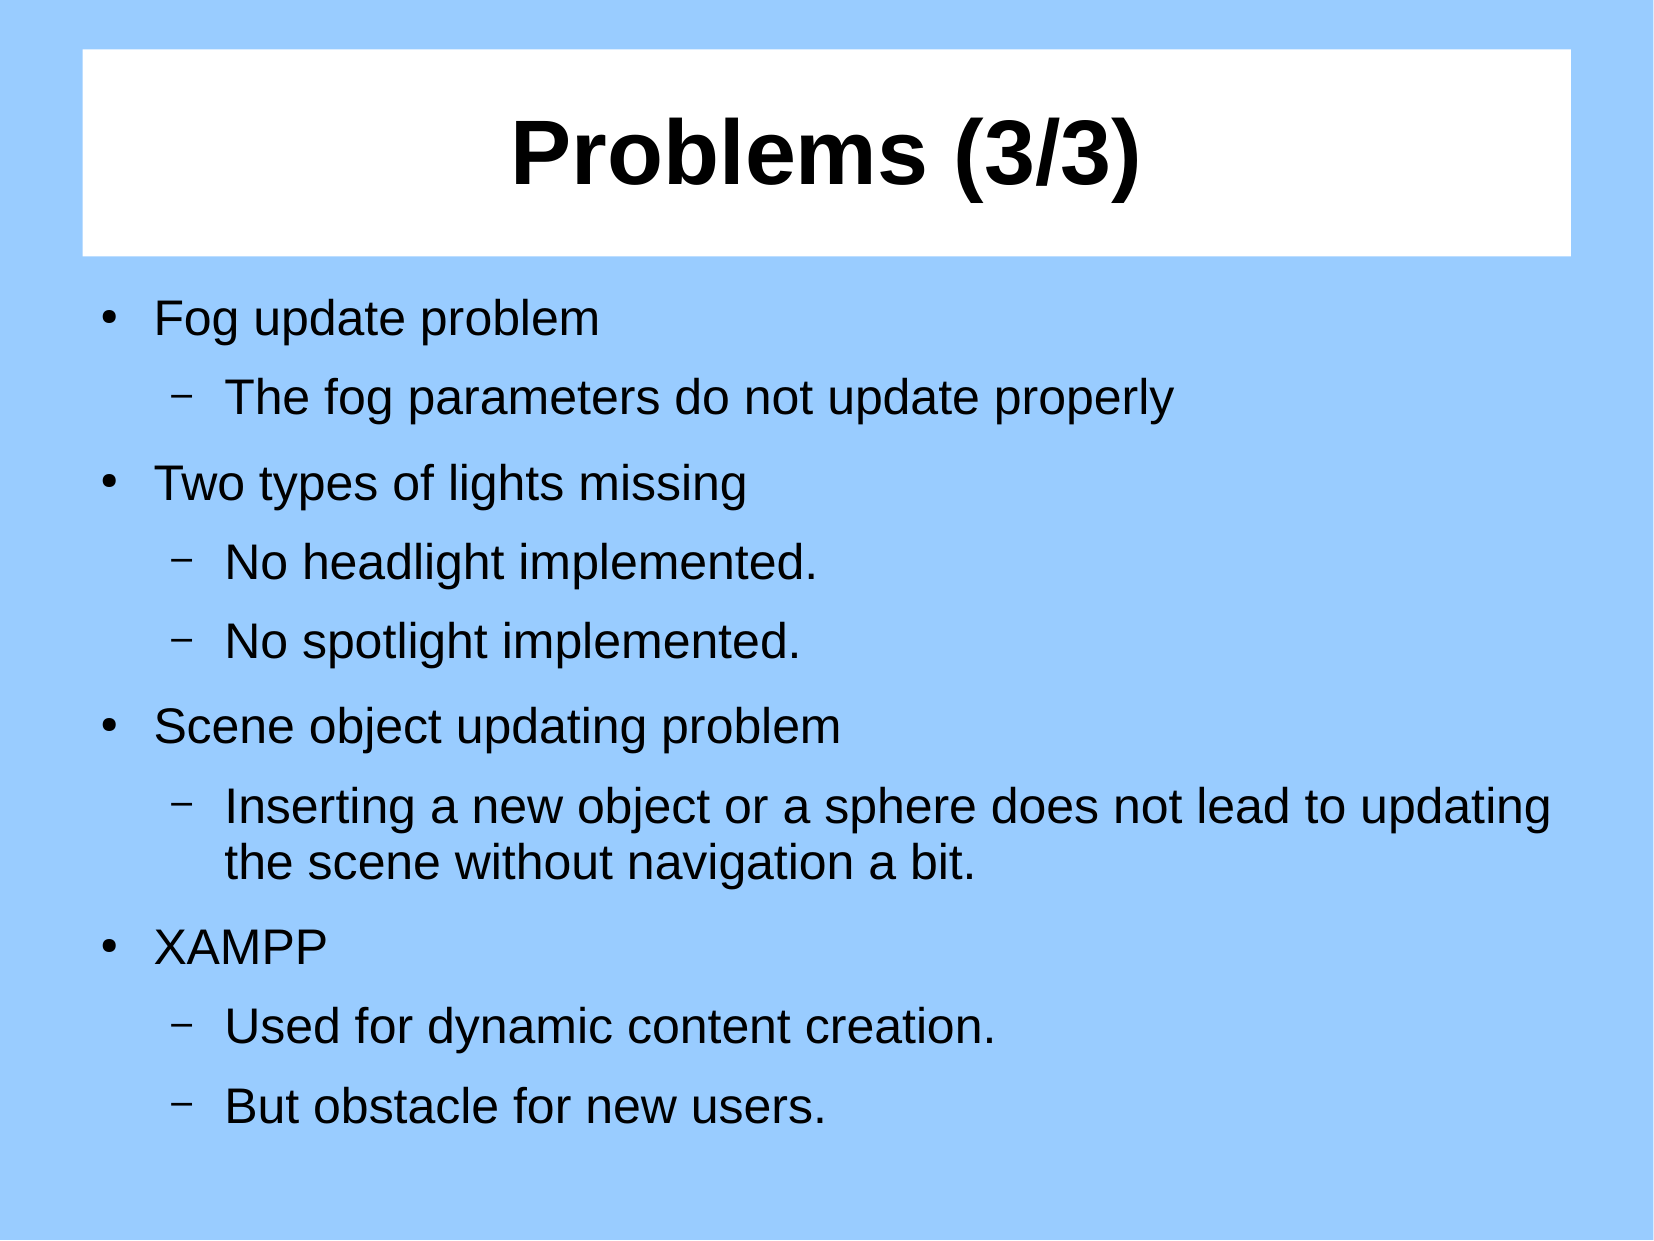

# Problems (3/3)
Fog update problem
The fog parameters do not update properly
Two types of lights missing
No headlight implemented.
No spotlight implemented.
Scene object updating problem
Inserting a new object or a sphere does not lead to updating the scene without navigation a bit.
XAMPP
Used for dynamic content creation.
But obstacle for new users.